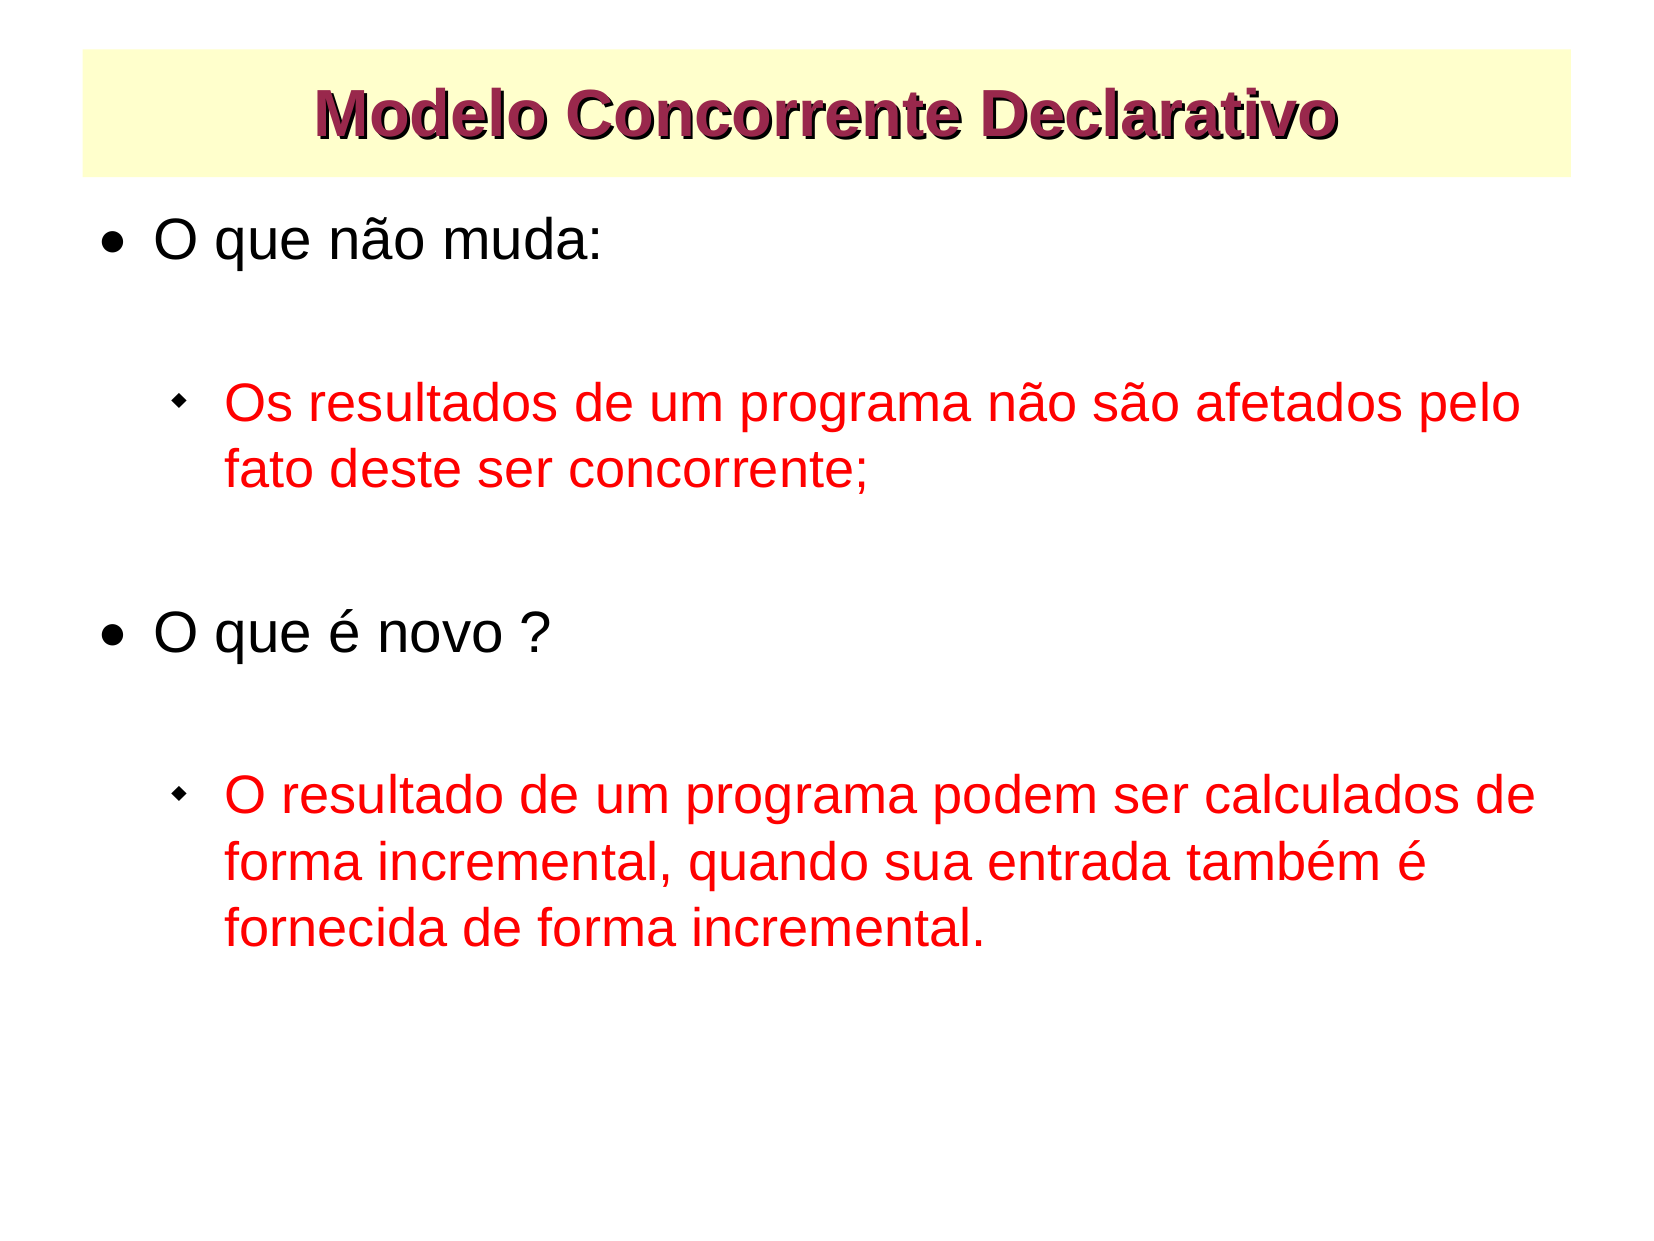

# Modelo Concorrente Declarativo
O que não muda:
Os resultados de um programa não são afetados pelo fato deste ser concorrente;
O que é novo ?
O resultado de um programa podem ser calculados de forma incremental, quando sua entrada também é fornecida de forma incremental.